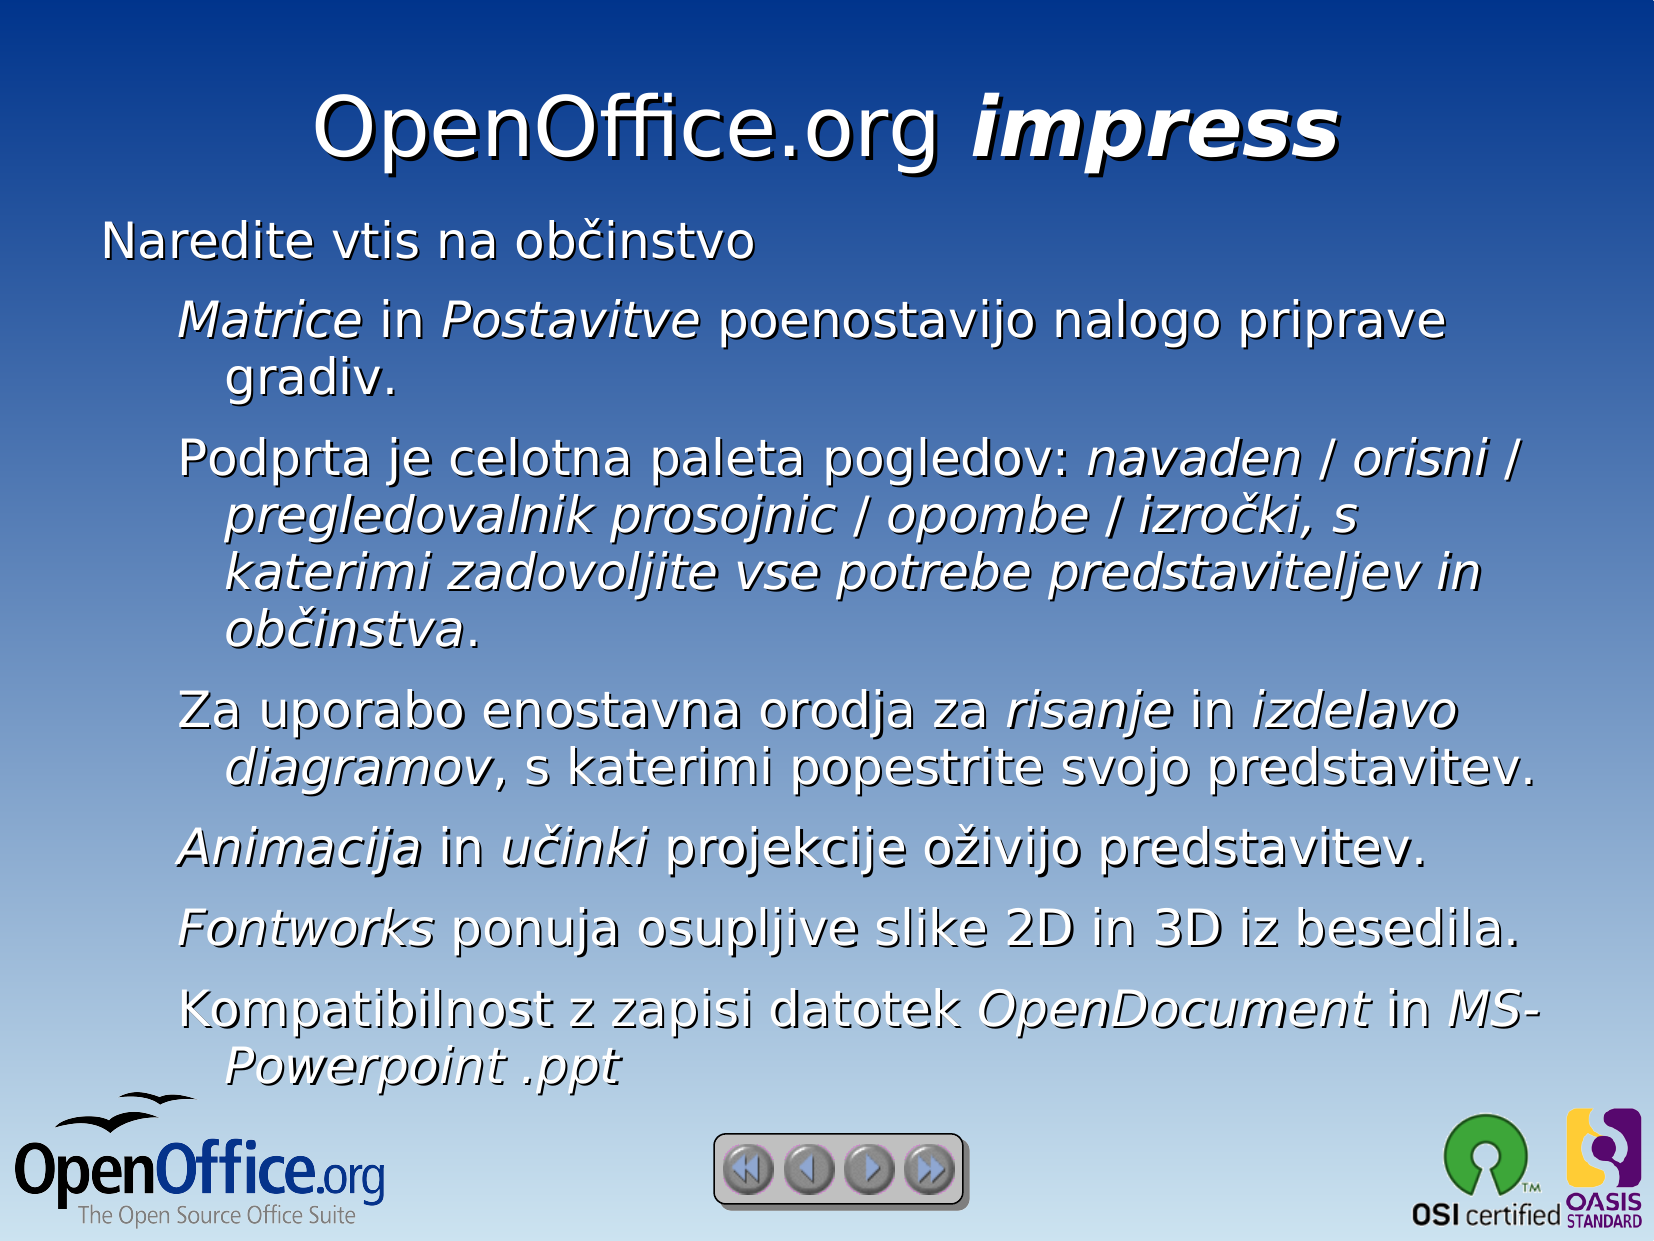

# OpenOffice.org impress
Naredite vtis na občinstvo
Matrice in Postavitve poenostavijo nalogo priprave gradiv.
Podprta je celotna paleta pogledov: navaden / orisni / pregledovalnik prosojnic / opombe / izročki, s katerimi zadovoljite vse potrebe predstaviteljev in občinstva.
Za uporabo enostavna orodja za risanje in izdelavo diagramov, s katerimi popestrite svojo predstavitev.
Animacija in učinki projekcije oživijo predstavitev.
Fontworks ponuja osupljive slike 2D in 3D iz besedila.
Kompatibilnost z zapisi datotek OpenDocument in MS-Powerpoint .ppt